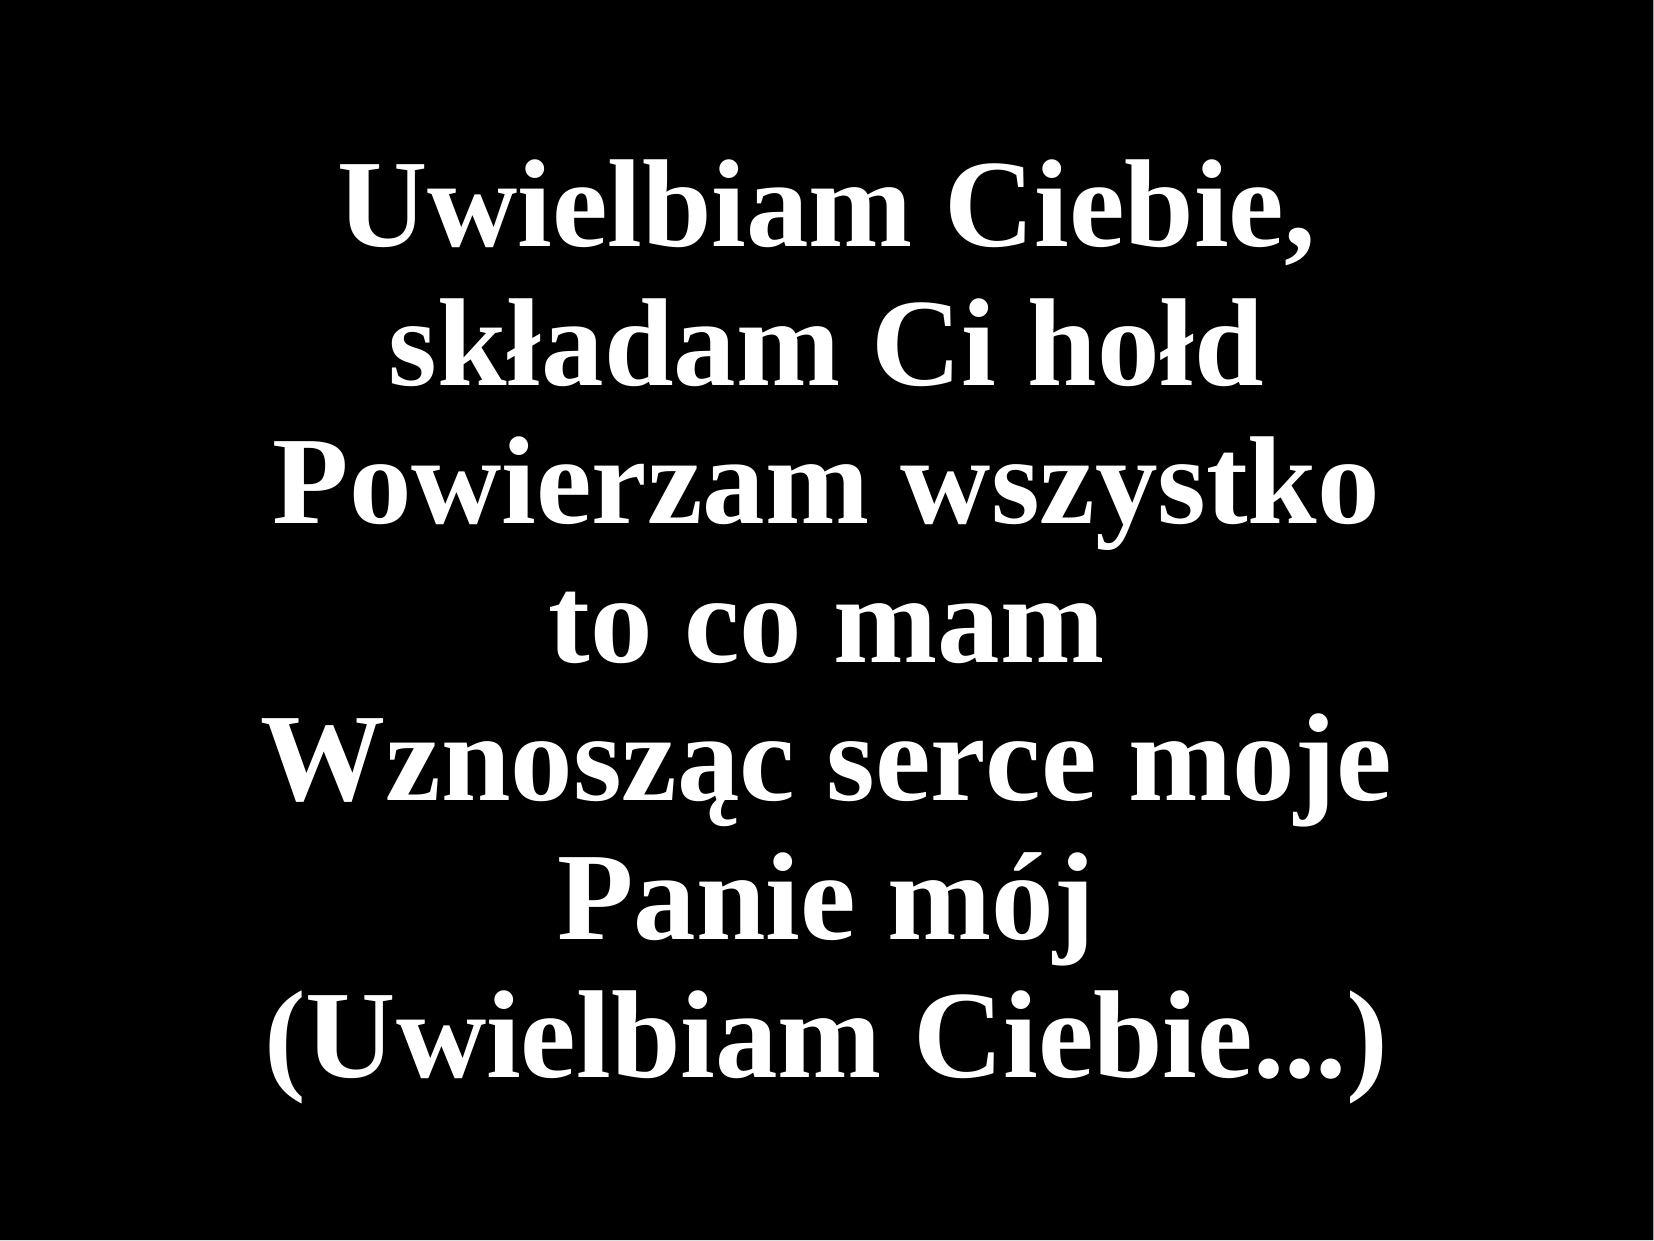

# Uwielbiam Ciebie, składam Ci hołd Powierzam wszystko to co mam Wznosząc serce moje Panie mój (Uwielbiam Ciebie...)